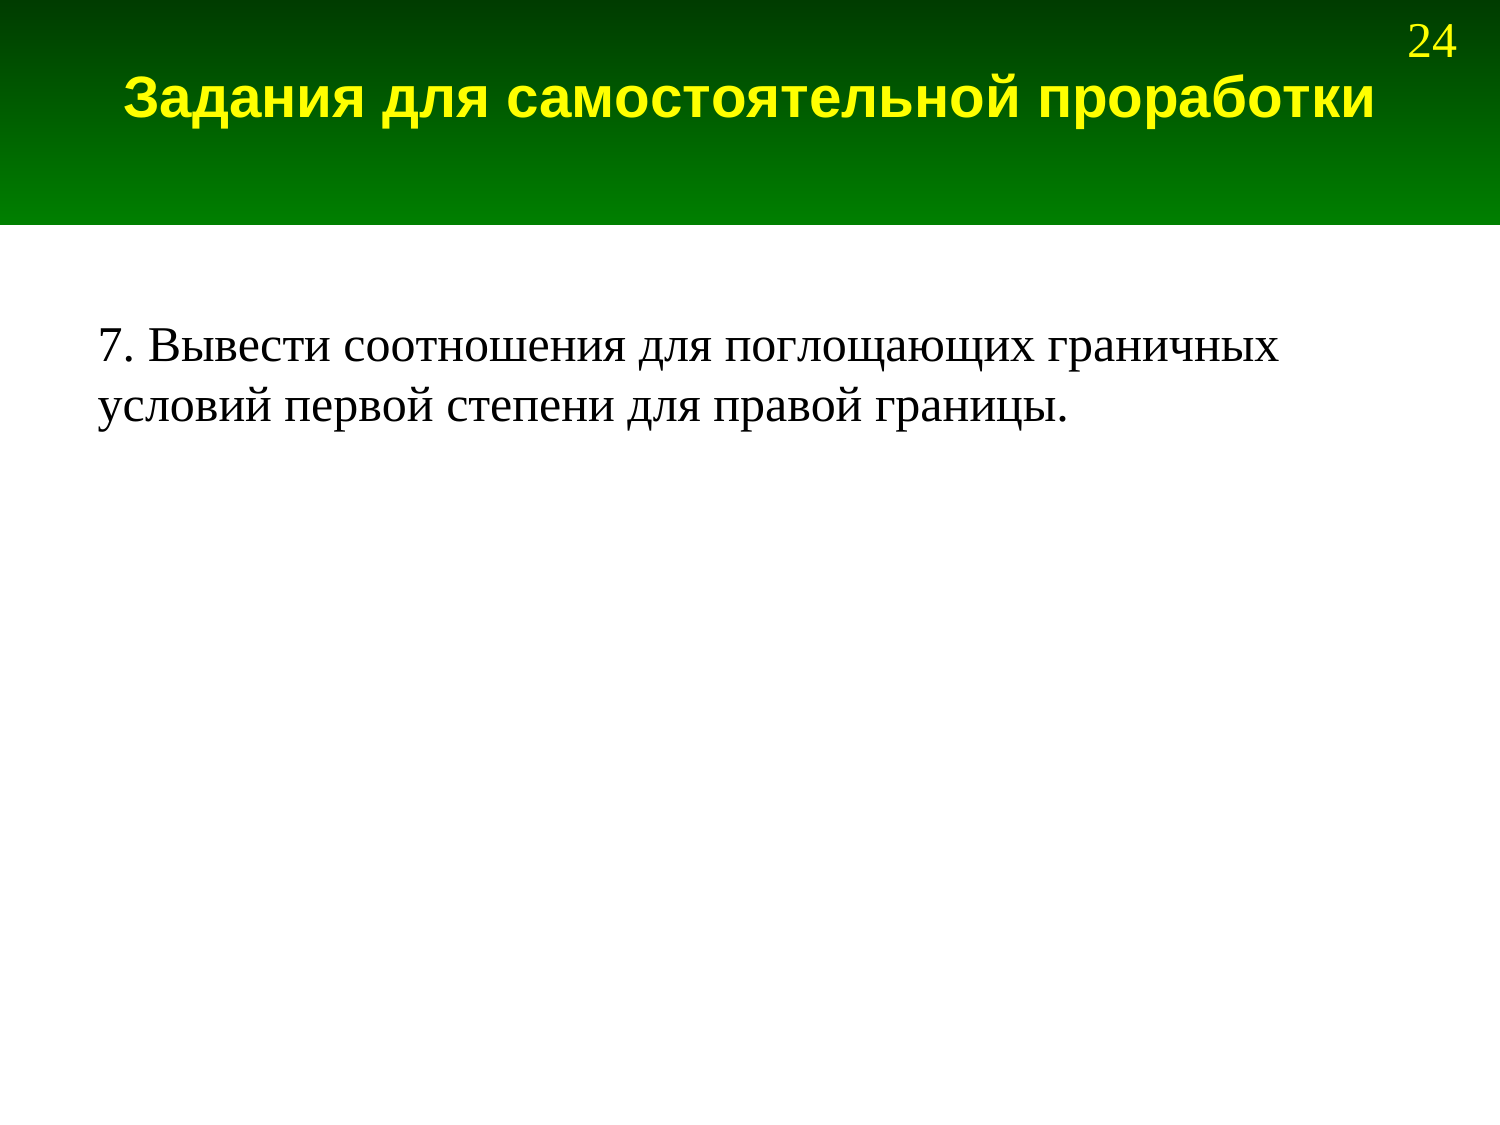

# Задания для самостоятельной проработки
7. Вывести соотношения для поглощающих граничных условий первой степени для правой границы.